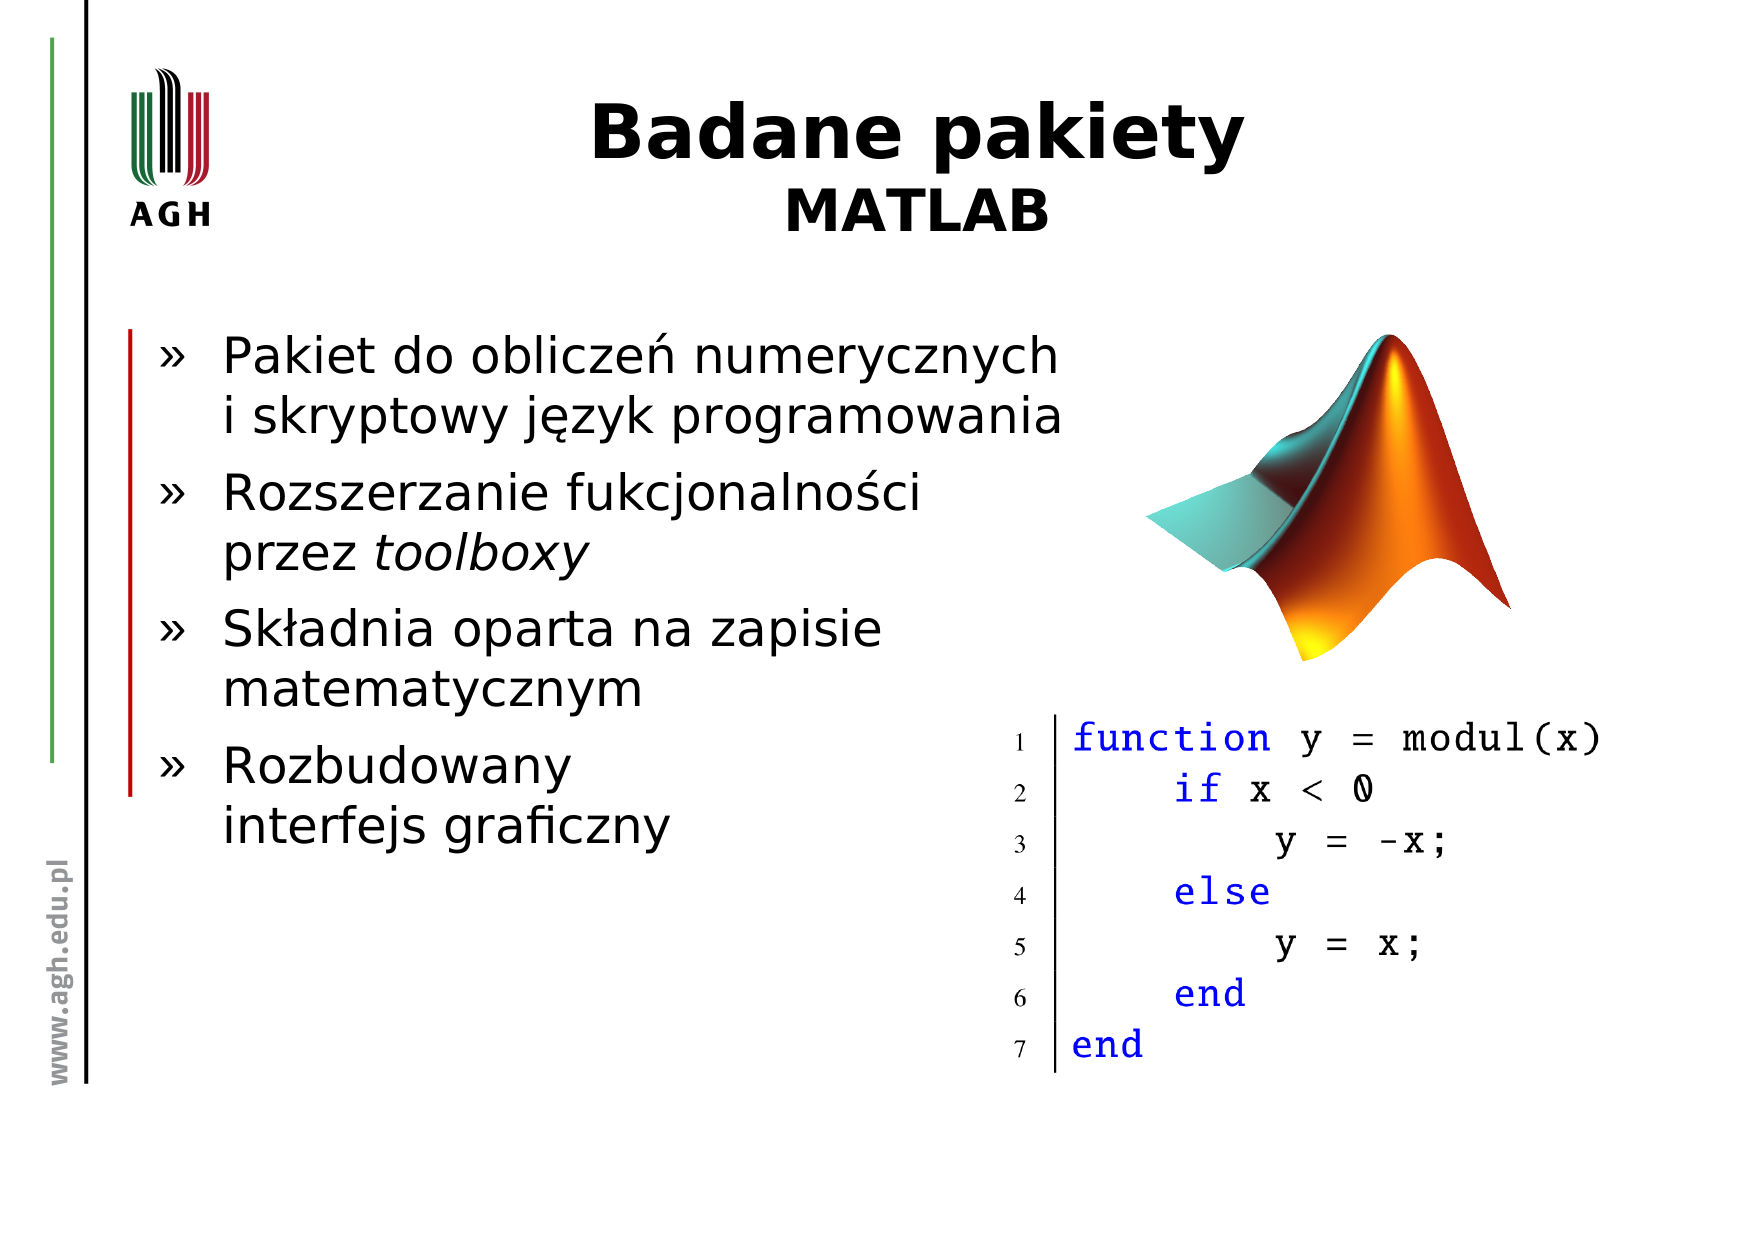

# Badane pakiety MATLAB
Pakiet do obliczeń numerycznych
i skryptowy język programowania
Rozszerzanie fukcjonalności
przez toolboxy
Składnia oparta na zapisie
matematycznym
Rozbudowany
interfejs graficzny